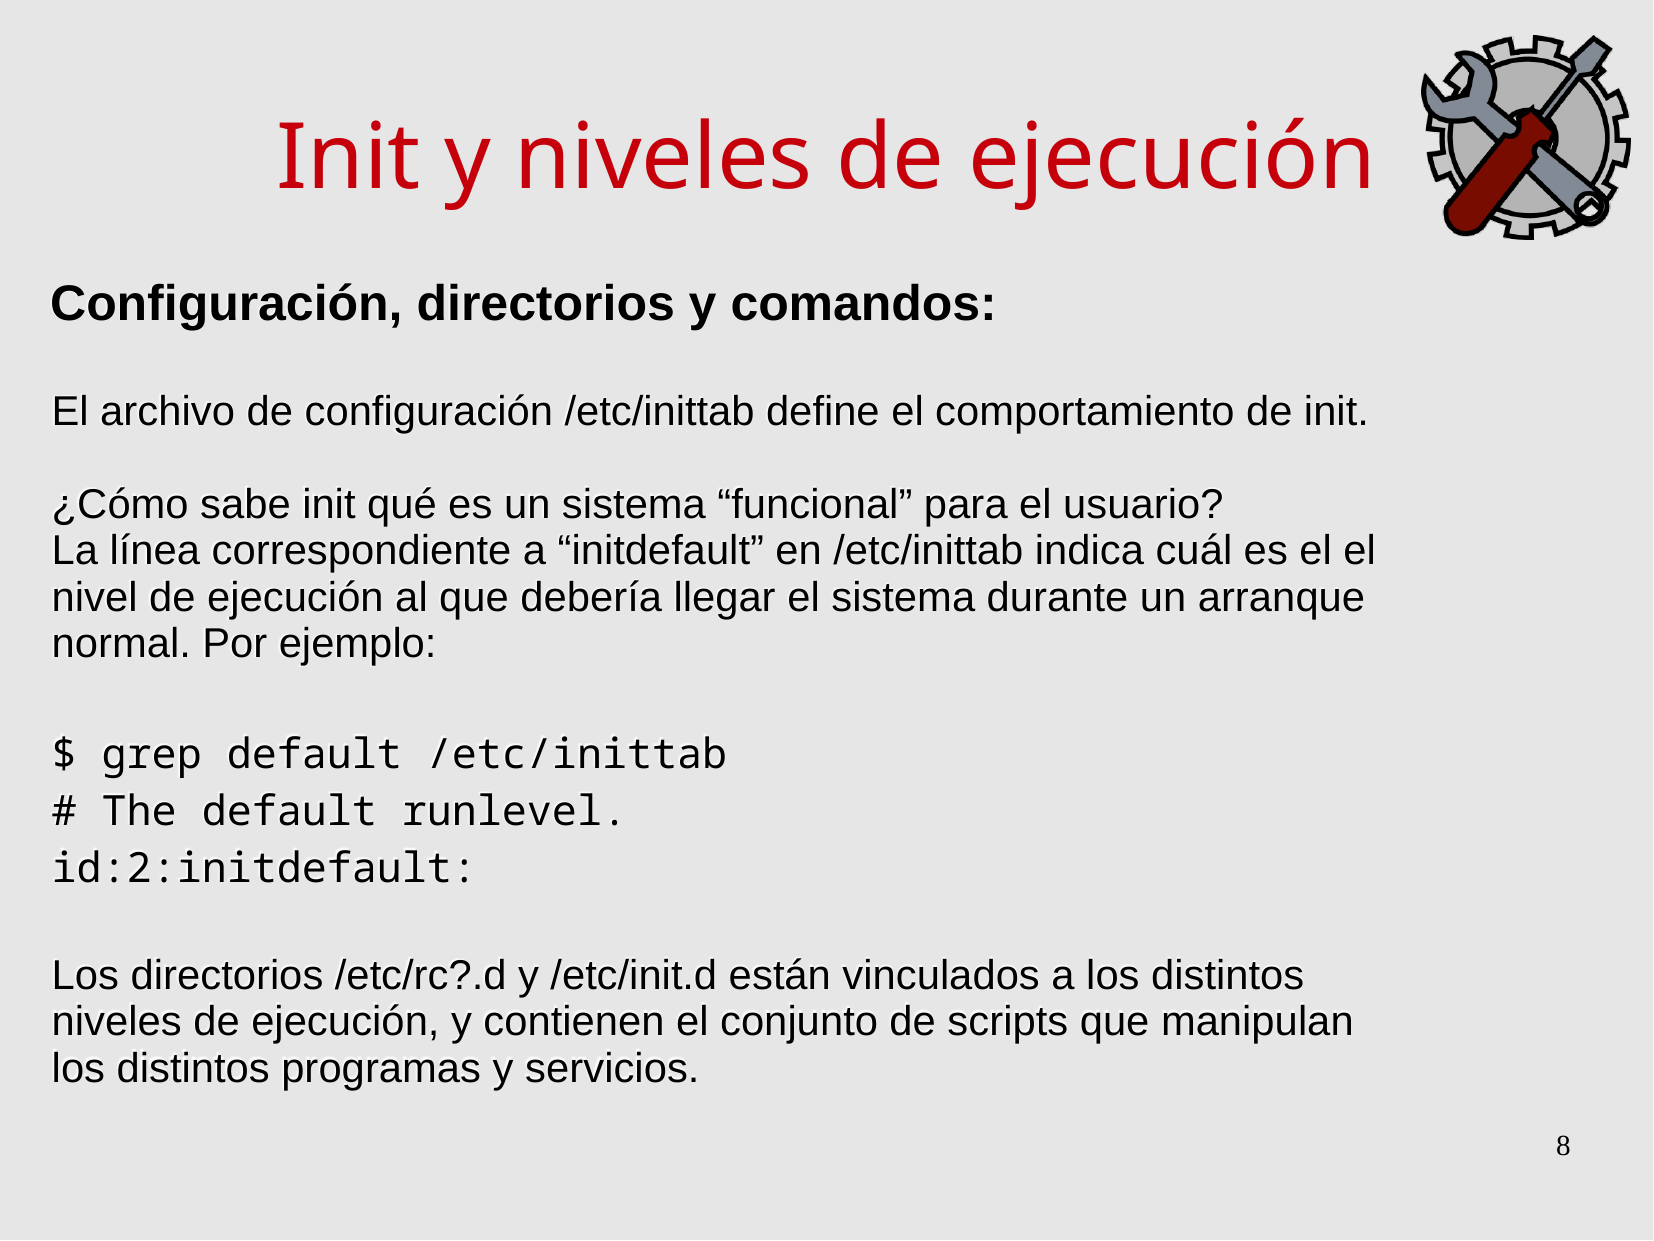

# Init y niveles de ejecución
Configuración, directorios y comandos:
El archivo de configuración /etc/inittab define el comportamiento de init.
¿Cómo sabe init qué es un sistema “funcional” para el usuario?
La línea correspondiente a “initdefault” en /etc/inittab indica cuál es el el
nivel de ejecución al que debería llegar el sistema durante un arranque
normal. Por ejemplo:
$ grep default /etc/inittab
# The default runlevel.
id:2:initdefault:
Los directorios /etc/rc?.d y /etc/init.d están vinculados a los distintos
niveles de ejecución, y contienen el conjunto de scripts que manipulan
los distintos programas y servicios.
8